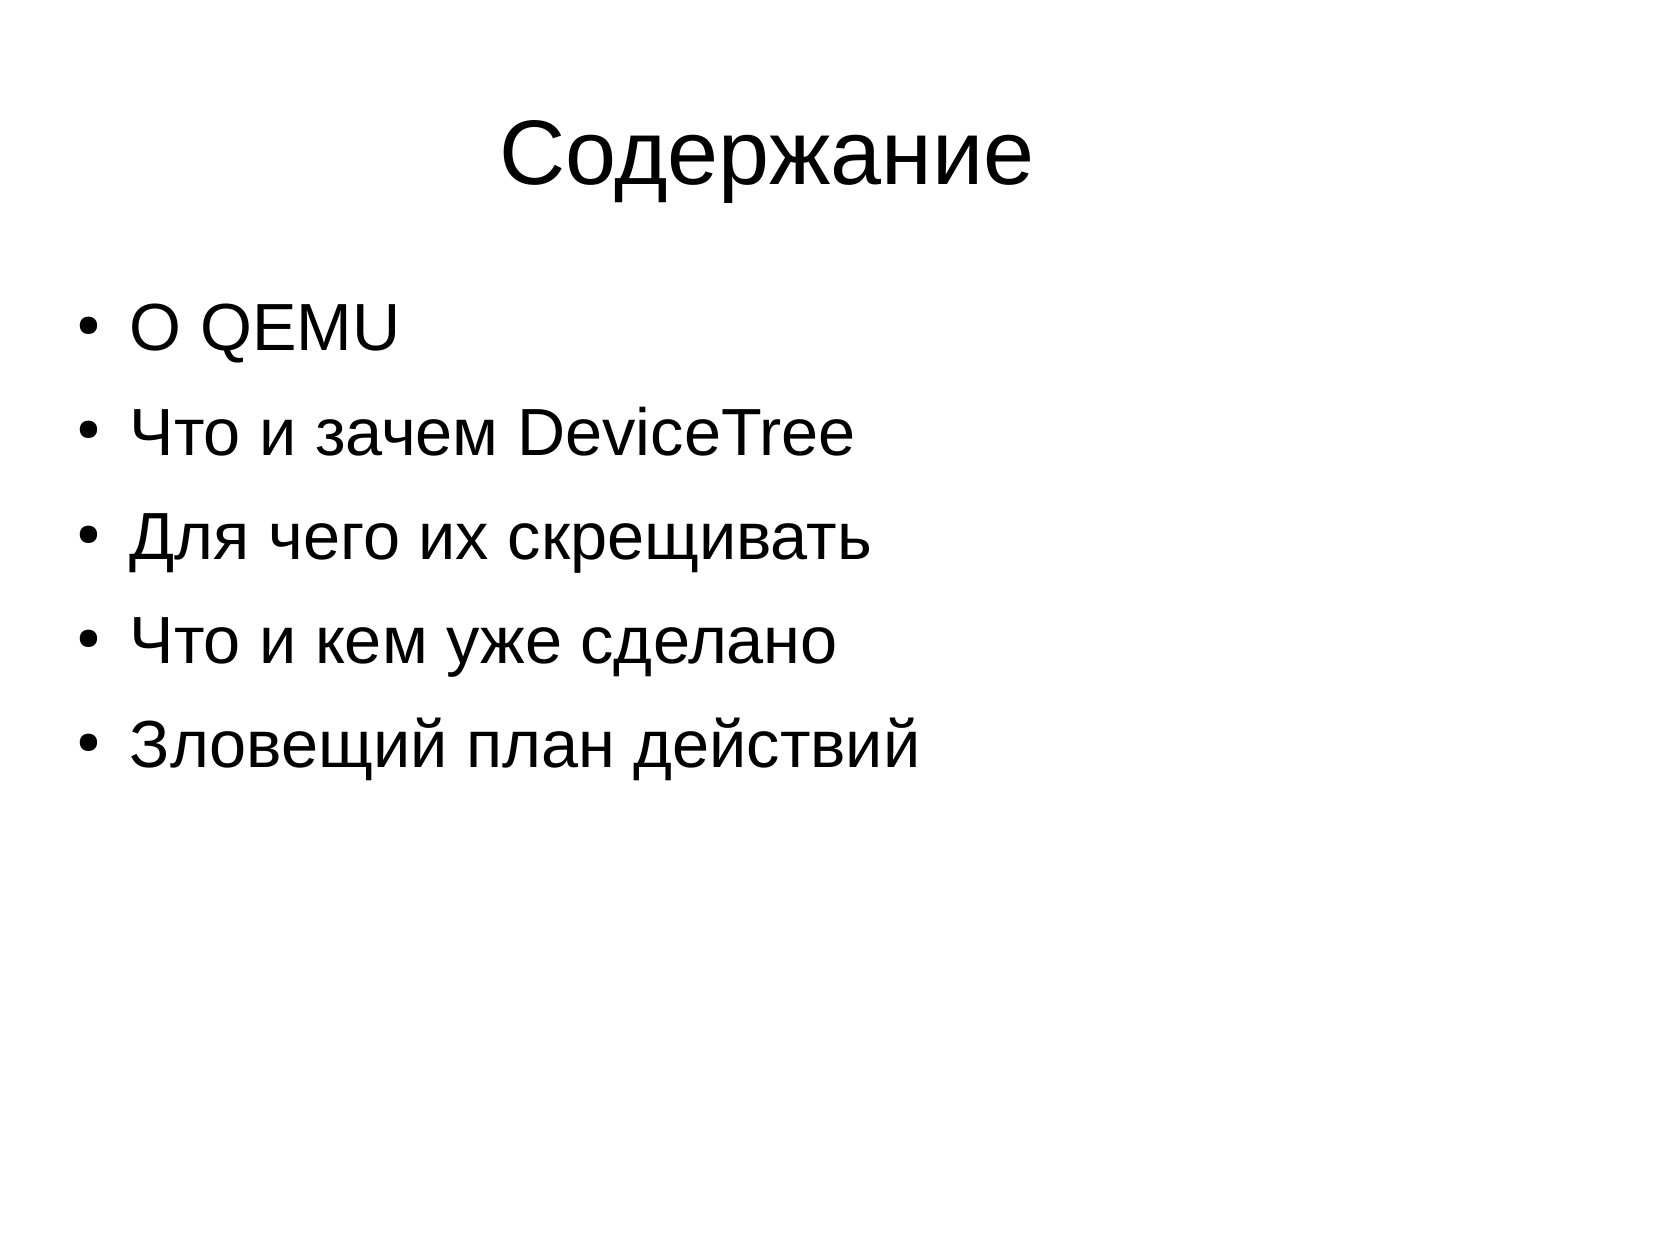

# Содержание
О QEMU
Что и зачем DeviceTree
Для чего их скрещивать
Что и кем уже сделано
Зловещий план действий